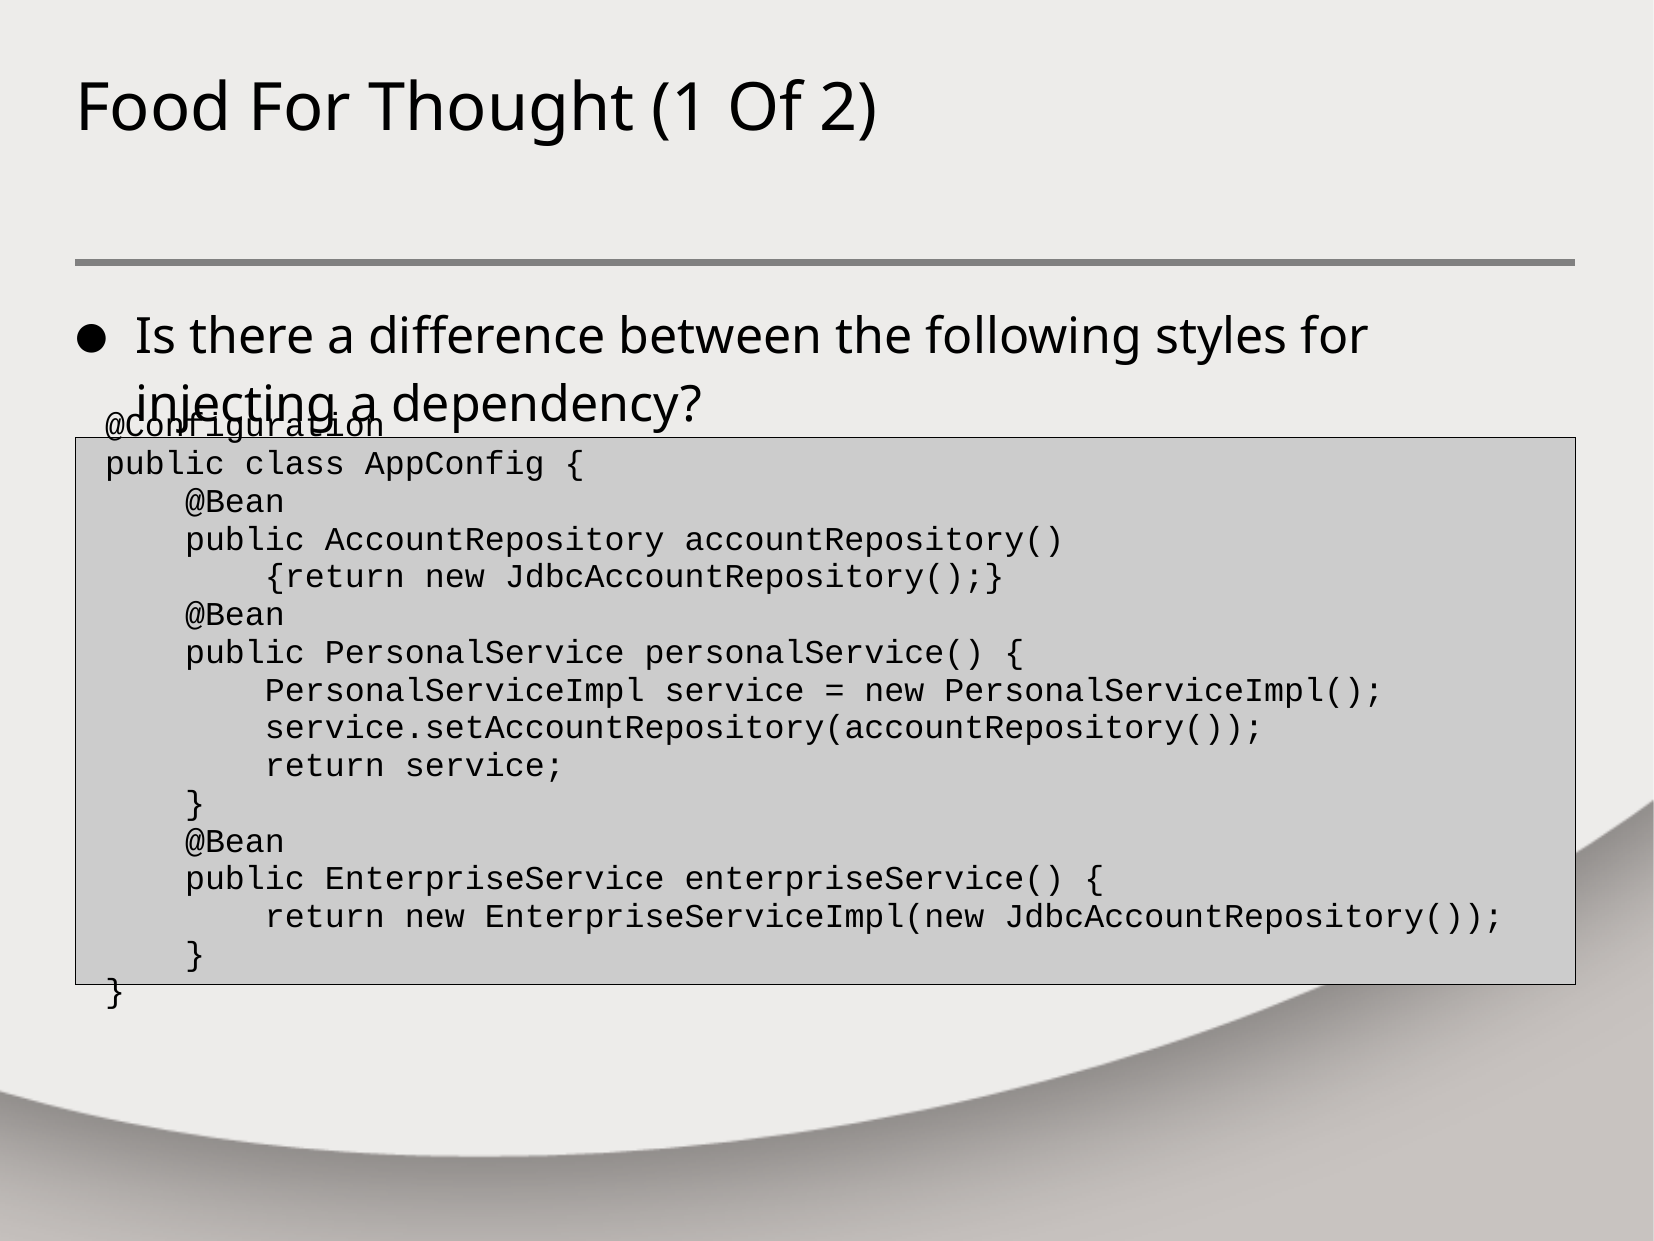

# Food For Thought (1 Of 2)
Is there a difference between the following styles for injecting a dependency?
@Configuration
public class AppConfig {
 @Bean
 public AccountRepository accountRepository()
 {return new JdbcAccountRepository();}
 @Bean
 public PersonalService personalService() {
 PersonalServiceImpl service = new PersonalServiceImpl();
 service.setAccountRepository(accountRepository());
 return service;
 }
 @Bean
 public EnterpriseService enterpriseService() {
 return new EnterpriseServiceImpl(new JdbcAccountRepository());
 }
}